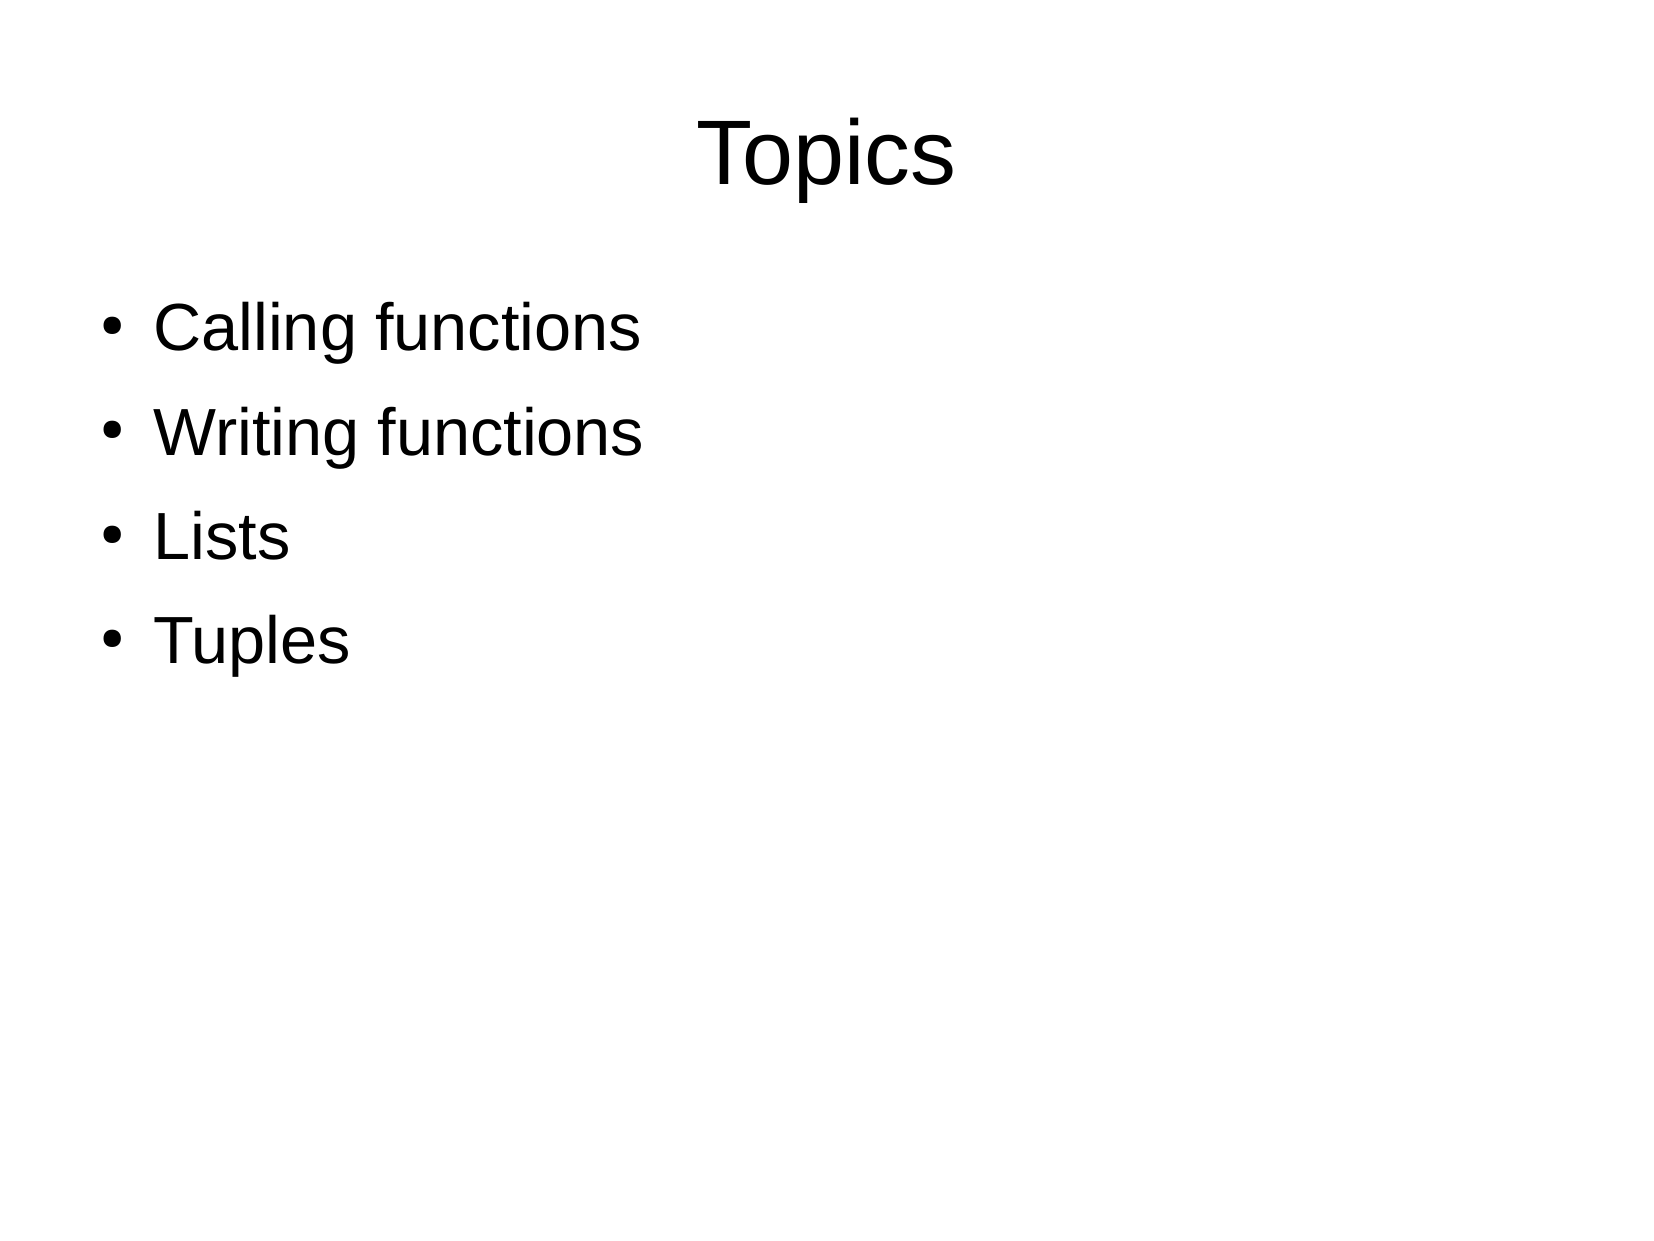

# Topics
Calling functions
Writing functions
Lists
Tuples